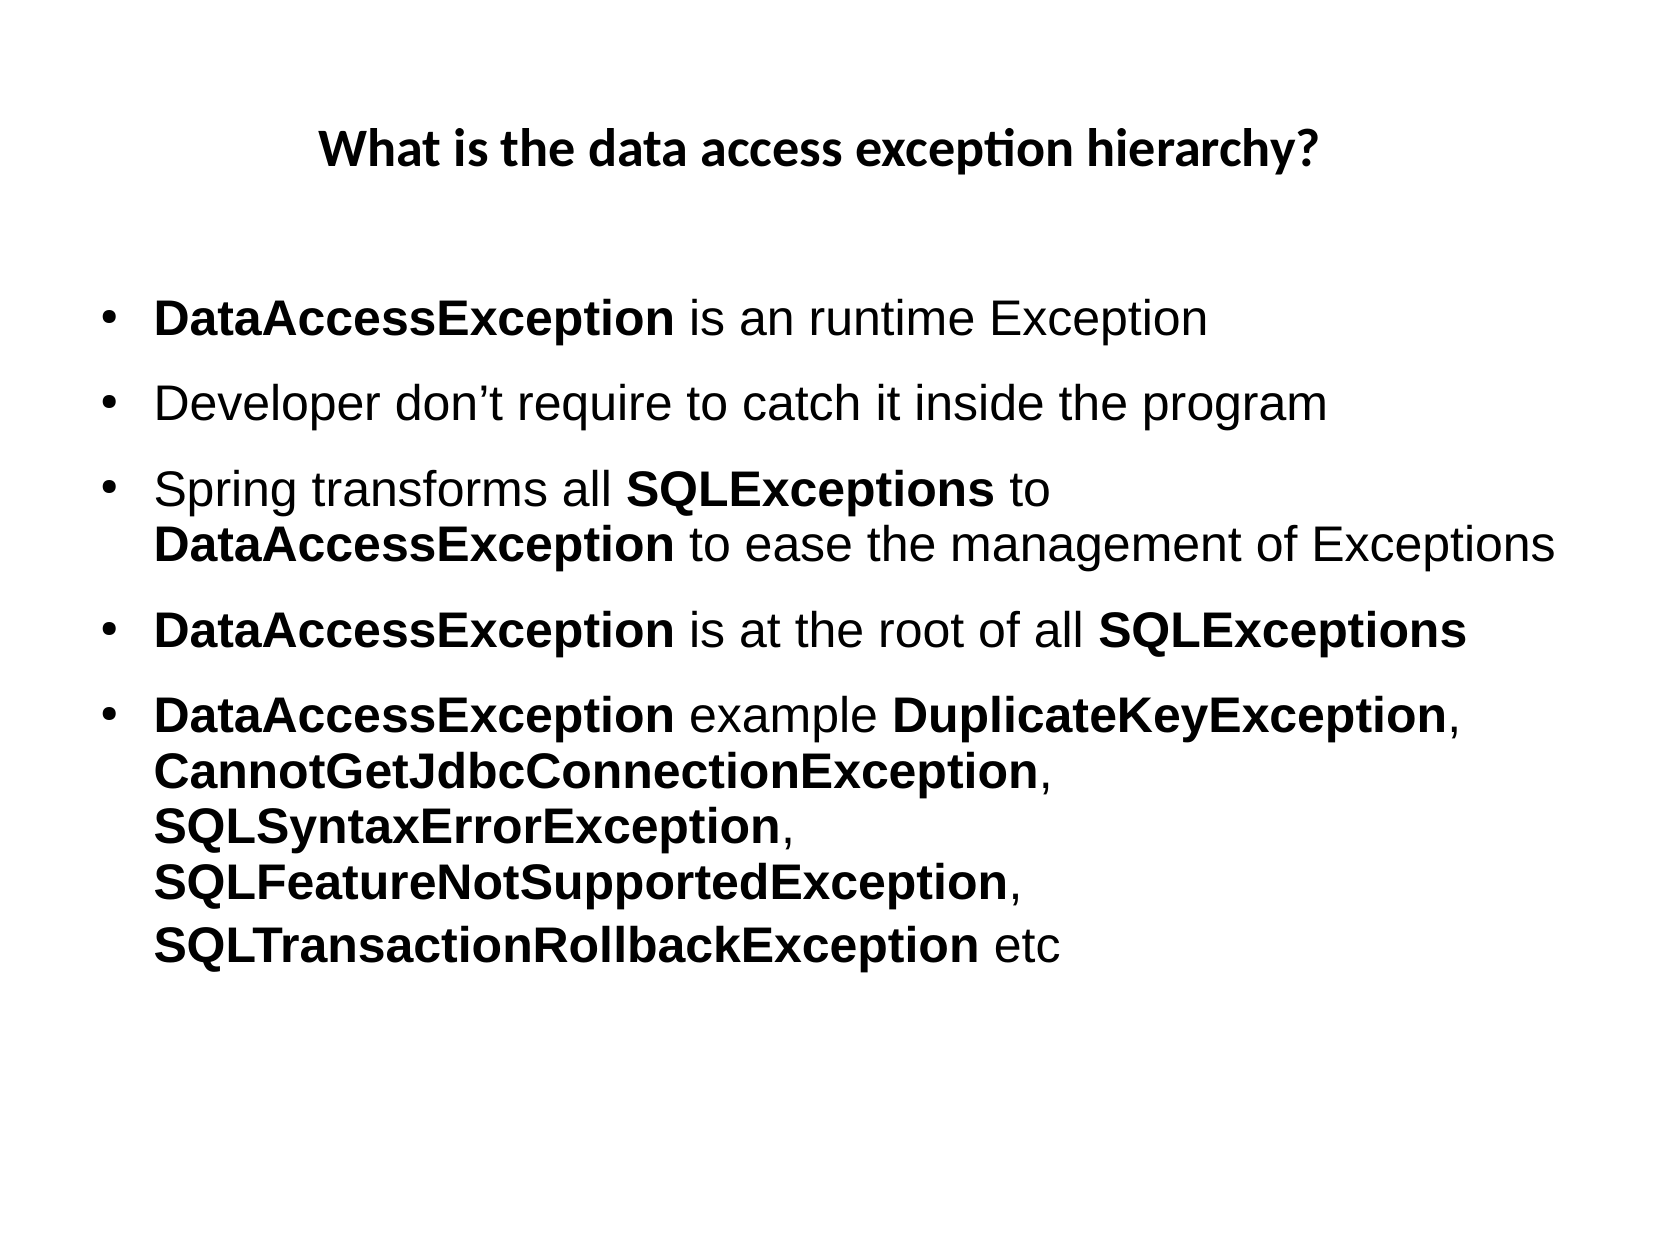

# What is the data access exception hierarchy?
DataAccessException is an runtime Exception
Developer don’t require to catch it inside the program
Spring transforms all SQLExceptions to DataAccessException to ease the management of Exceptions
DataAccessException is at the root of all SQLExceptions
DataAccessException example DuplicateKeyException,
CannotGetJdbcConnectionException, SQLSyntaxErrorException, SQLFeatureNotSupportedException, SQLTransactionRollbackException etc